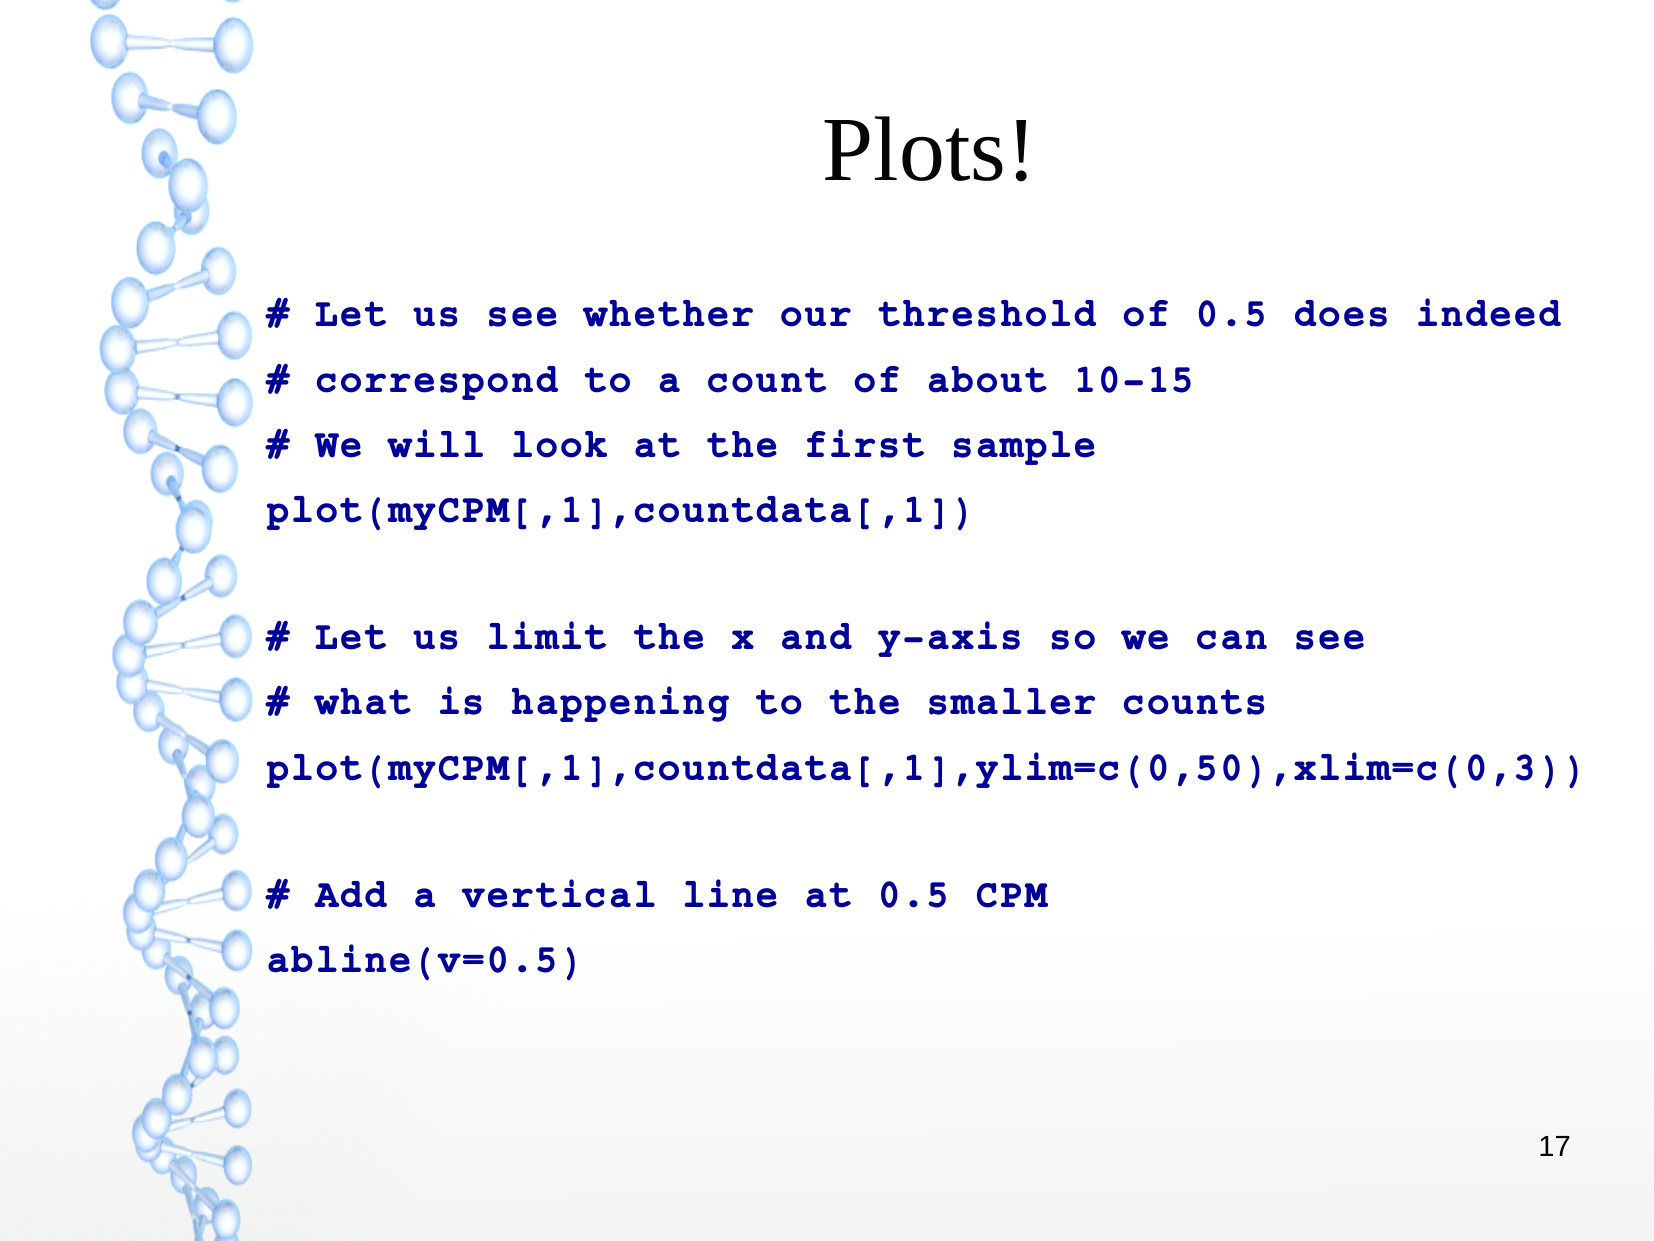

# Plots!
# Let us see whether our threshold of 0.5 does indeed
# correspond to a count of about 10-15
# We will look at the first sample
plot(myCPM[,1],countdata[,1])
# Let us limit the x and y-axis so we can see
# what is happening to the smaller counts
plot(myCPM[,1],countdata[,1],ylim=c(0,50),xlim=c(0,3))
# Add a vertical line at 0.5 CPM
abline(v=0.5)
17